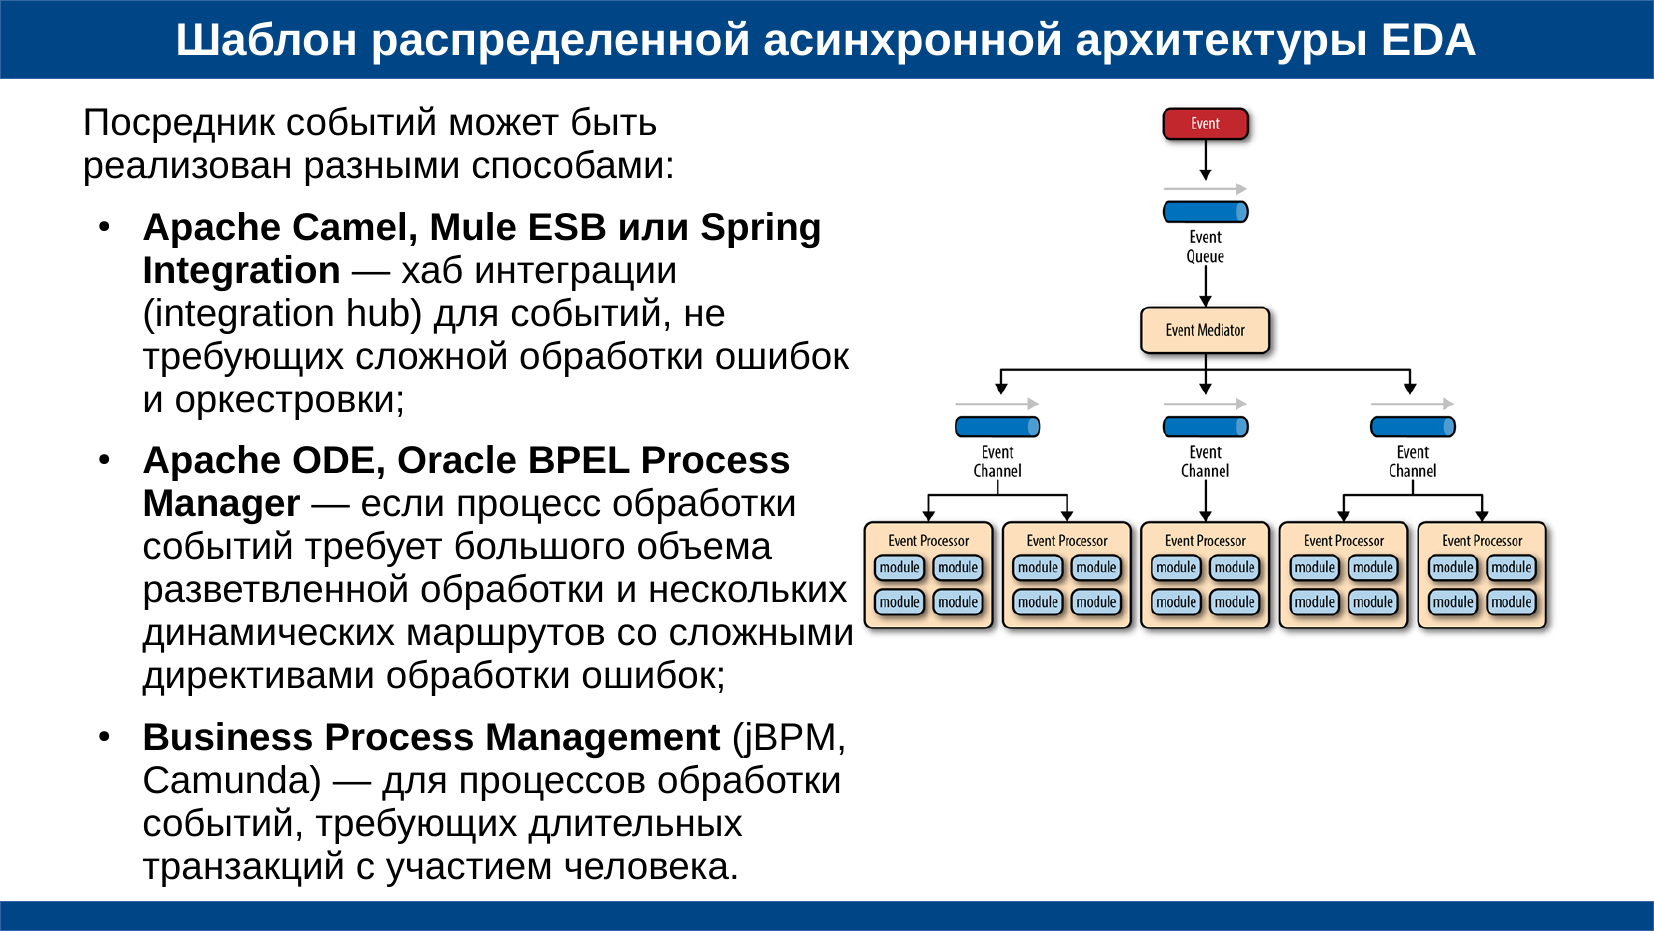

# Шаблон распределенной асинхронной архитектуры EDA
Посредник событий может быть реализован разными способами:
Apache Camel, Mule ESB или Spring Integration — хаб интеграции (integration hub) для событий, не требующих сложной обработки ошибок и оркестровки;
Apache ODE, Oracle BPEL Process Manager — если процесс обработки событий требует большого объема разветвленной обработки и нескольких динамических маршрутов со сложными директивами обработки ошибок;
Business Process Management (jBPM, Camunda) — для процессов обработки событий, требующих длительных транзакций с участием человека.